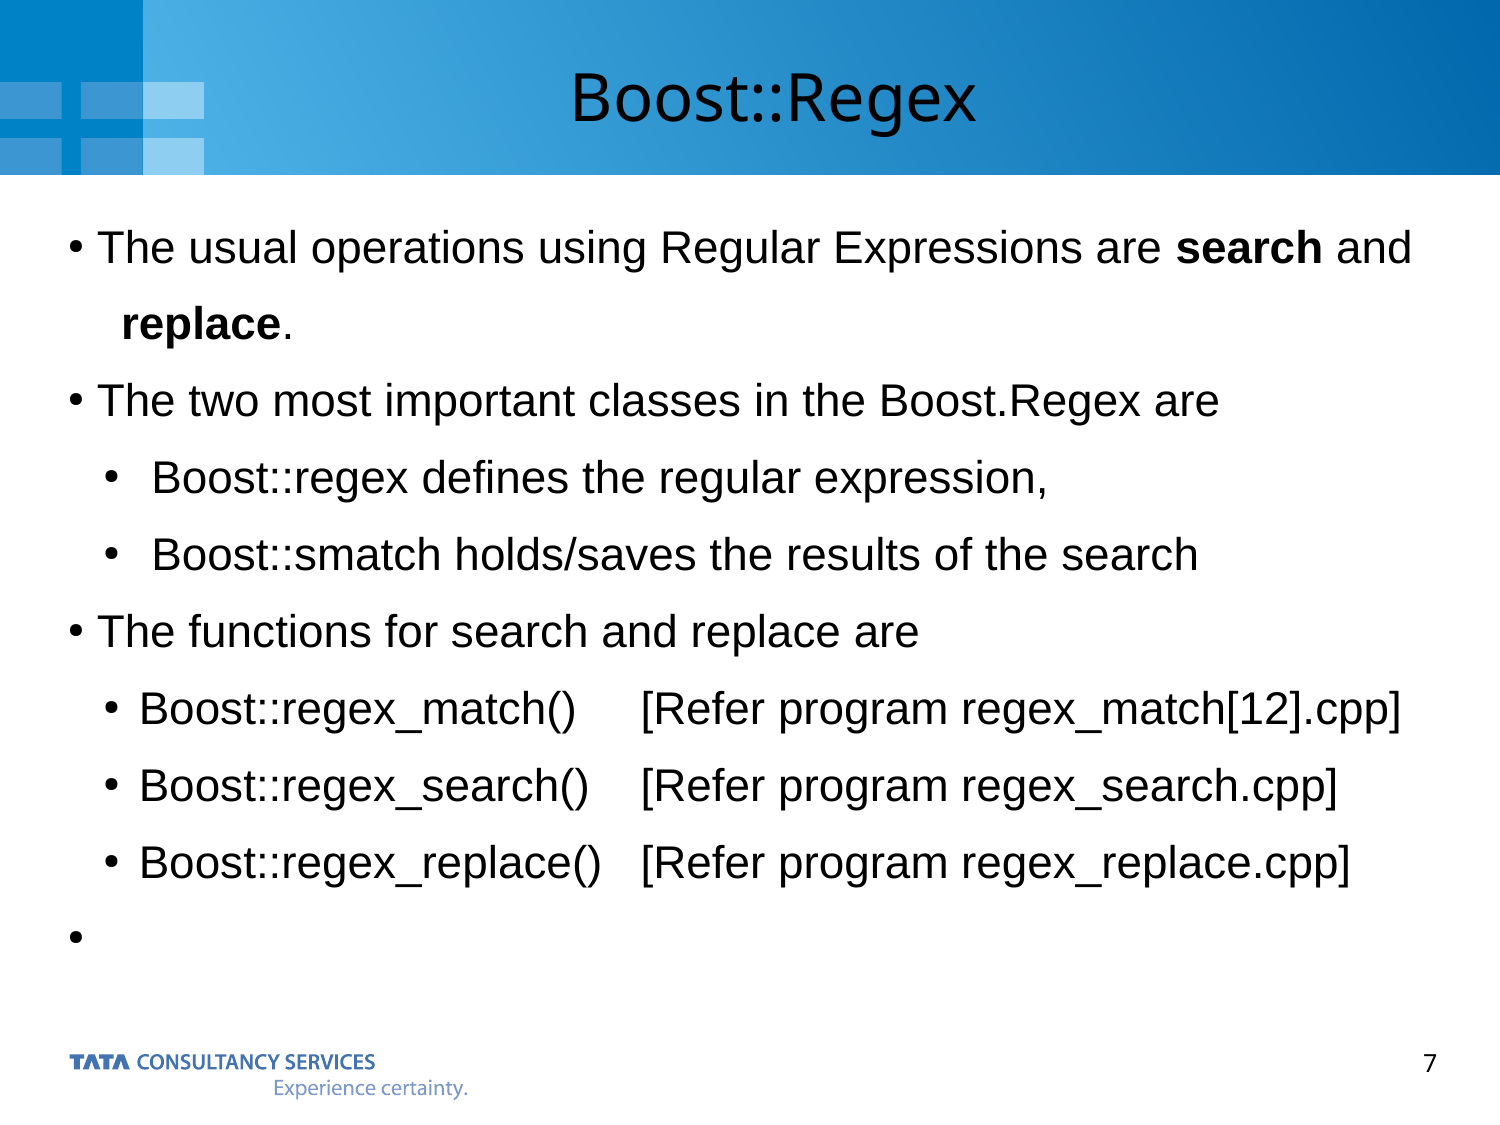

Boost::Regex
 The usual operations using Regular Expressions are search and replace.
 The two most important classes in the Boost.Regex are
 Boost::regex defines the regular expression,
 Boost::smatch holds/saves the results of the search
 The functions for search and replace are
Boost::regex_match() [Refer program regex_match[12].cpp]
Boost::regex_search() [Refer program regex_search.cpp]
Boost::regex_replace() [Refer program regex_replace.cpp]